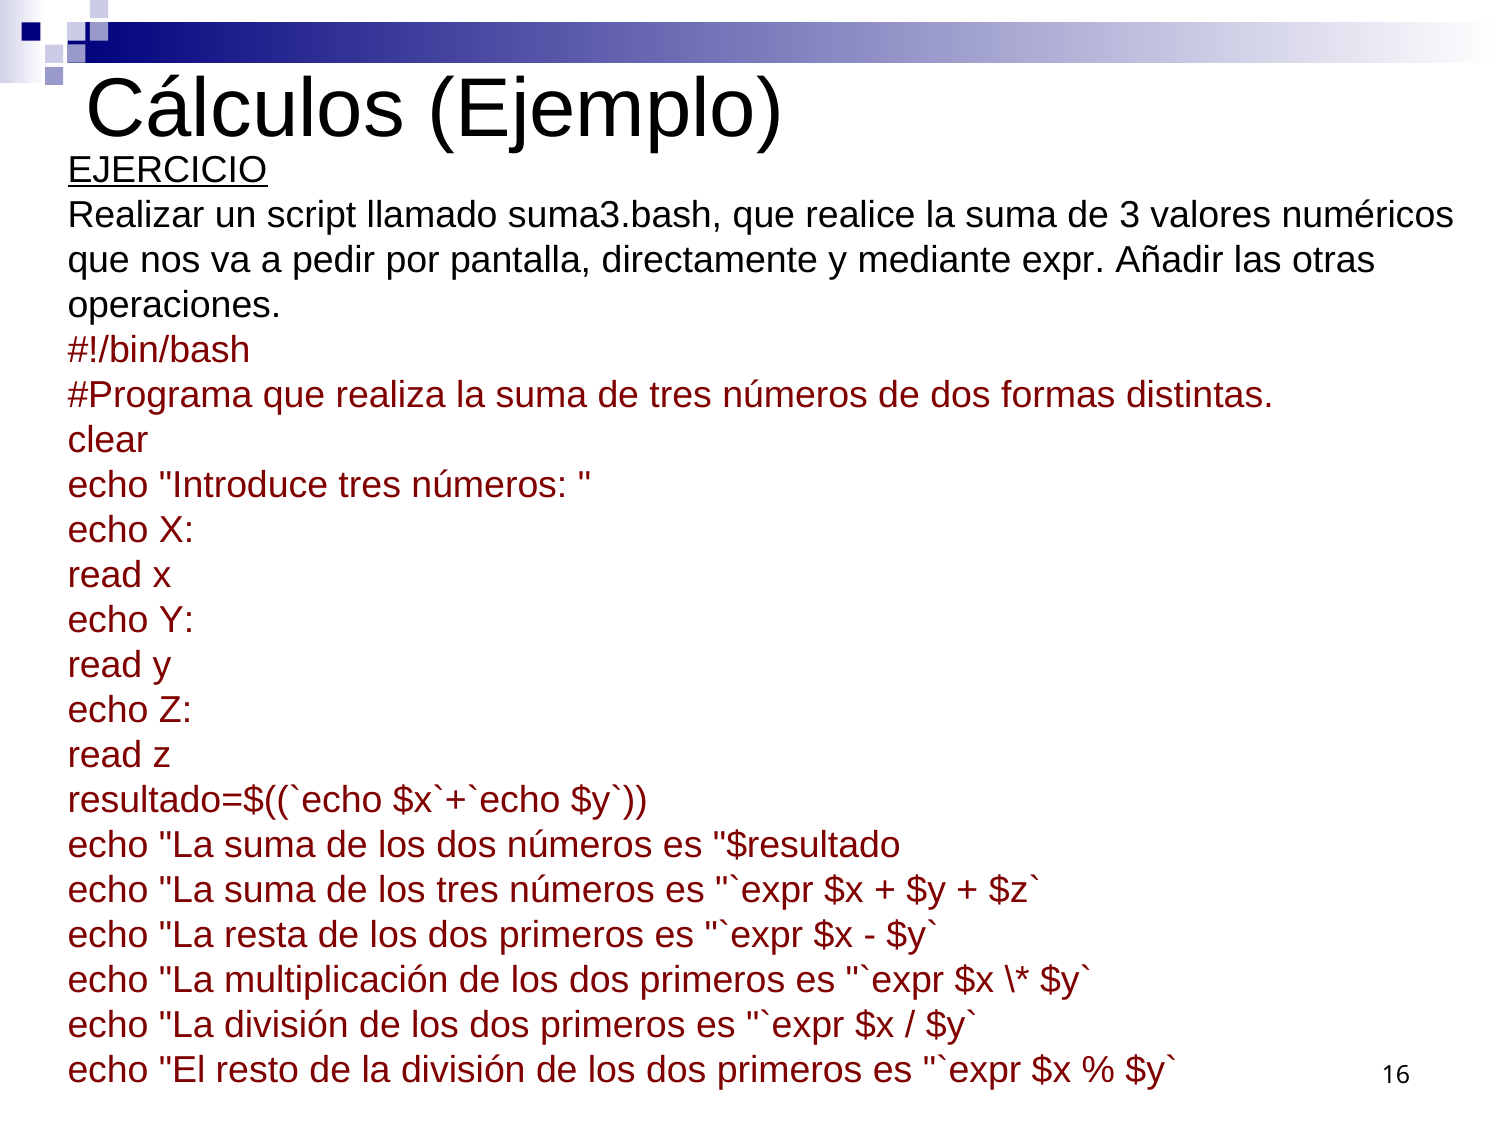

Cálculos (Ejemplo)
EJERCICIO
Realizar un script llamado suma3.bash, que realice la suma de 3 valores numéricos que nos va a pedir por pantalla, directamente y mediante expr. Añadir las otras operaciones.
#!/bin/bash
#Programa que realiza la suma de tres números de dos formas distintas.
clear
echo "Introduce tres números: "
echo X:
read x
echo Y:
read y
echo Z:
read z
resultado=$((`echo $x`+`echo $y`))
echo "La suma de los dos números es "$resultado
echo "La suma de los tres números es "`expr $x + $y + $z`
echo "La resta de los dos primeros es "`expr $x - $y`
echo "La multiplicación de los dos primeros es "`expr $x \* $y`
echo "La división de los dos primeros es "`expr $x / $y`
echo "El resto de la división de los dos primeros es "`expr $x % $y`